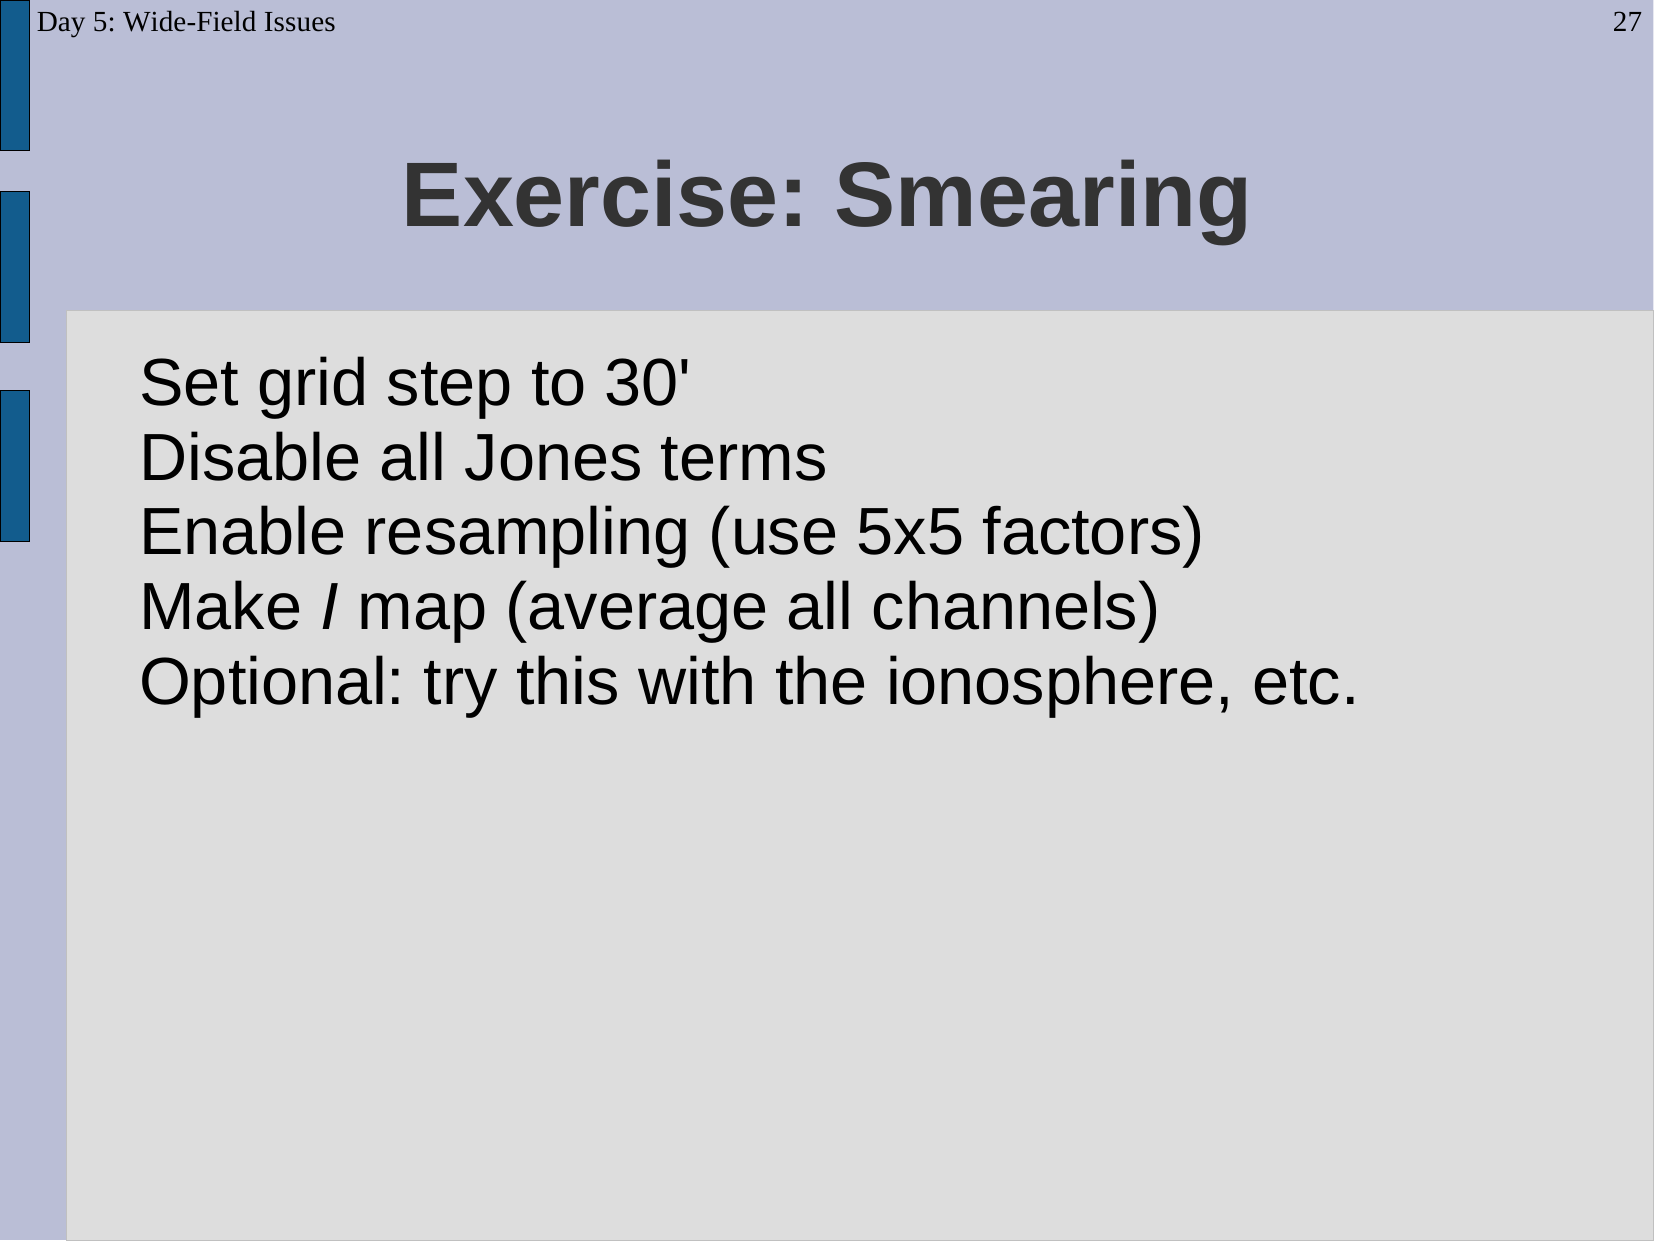

Day 5: Wide-Field Issues
27
# Exercise: Smearing
Set grid step to 30'
Disable all Jones terms
Enable resampling (use 5x5 factors)
Make I map (average all channels)
Optional: try this with the ionosphere, etc.